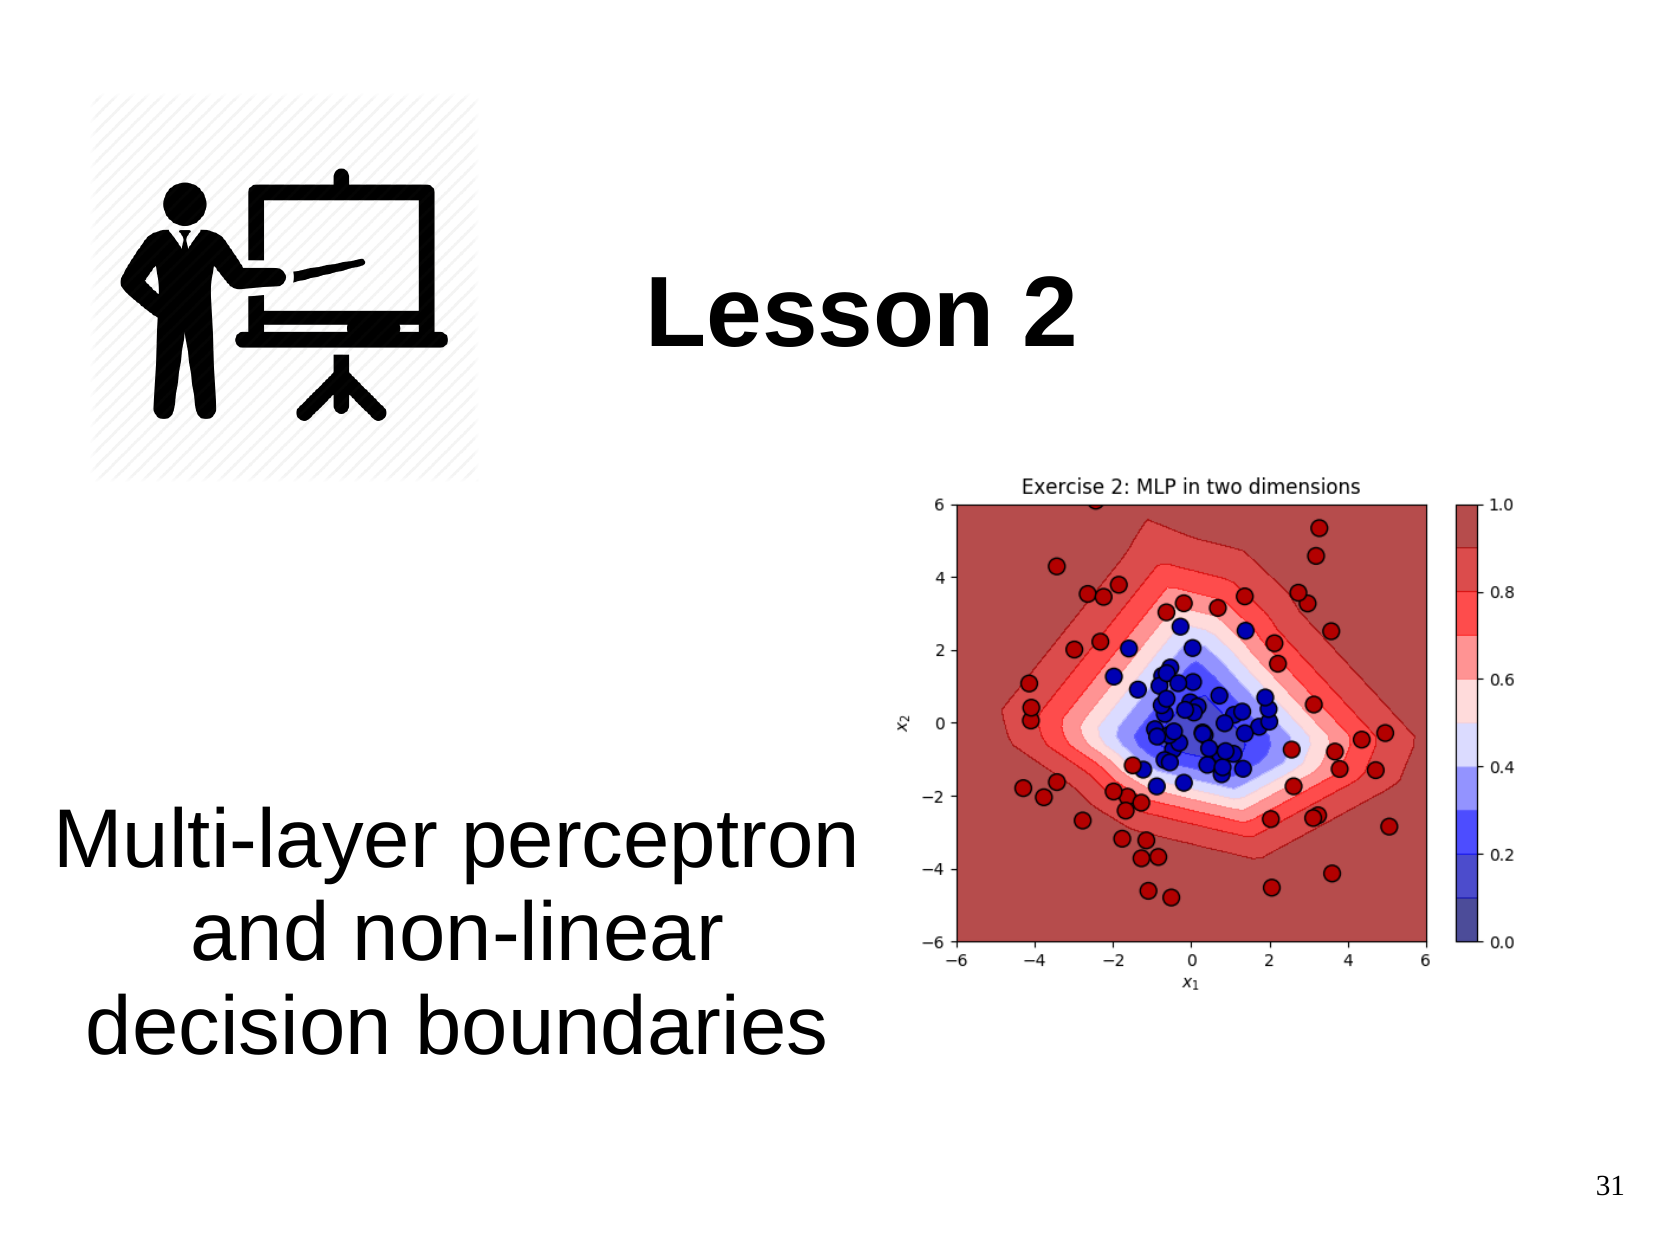

Lesson 2
# Multi-layer perceptron and non-linear decision boundaries
31